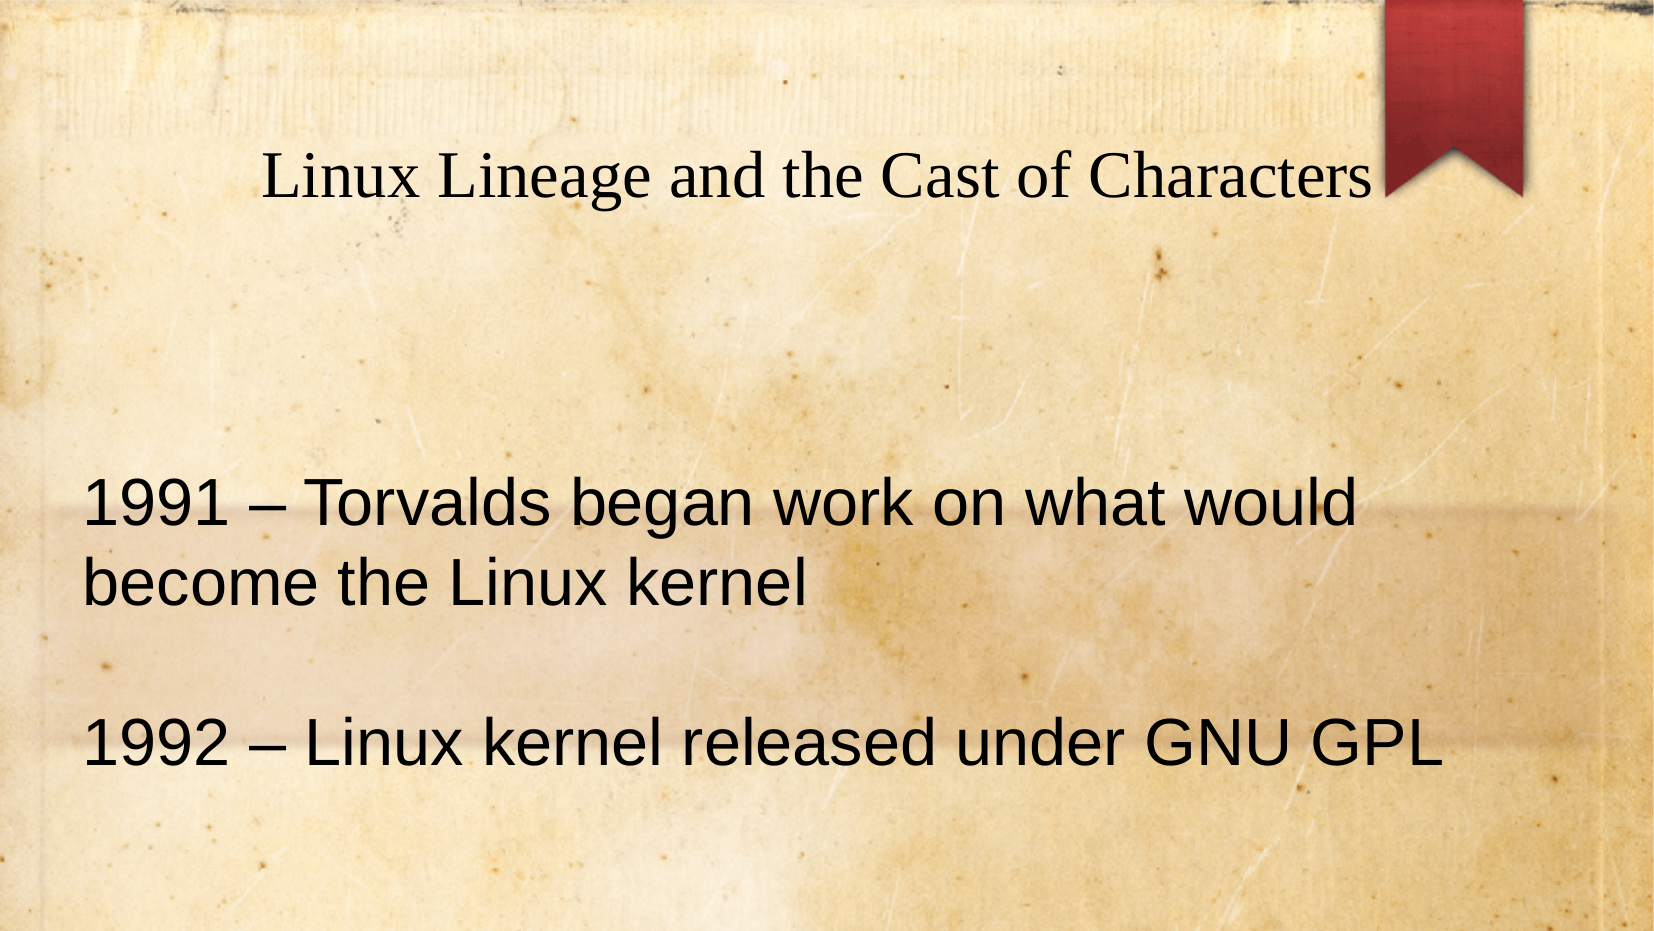

Linux Lineage and the Cast of Characters
1991 – Torvalds began work on what would become the Linux kernel
1992 – Linux kernel released under GNU GPL
CS-334 Spring 2015														Page of